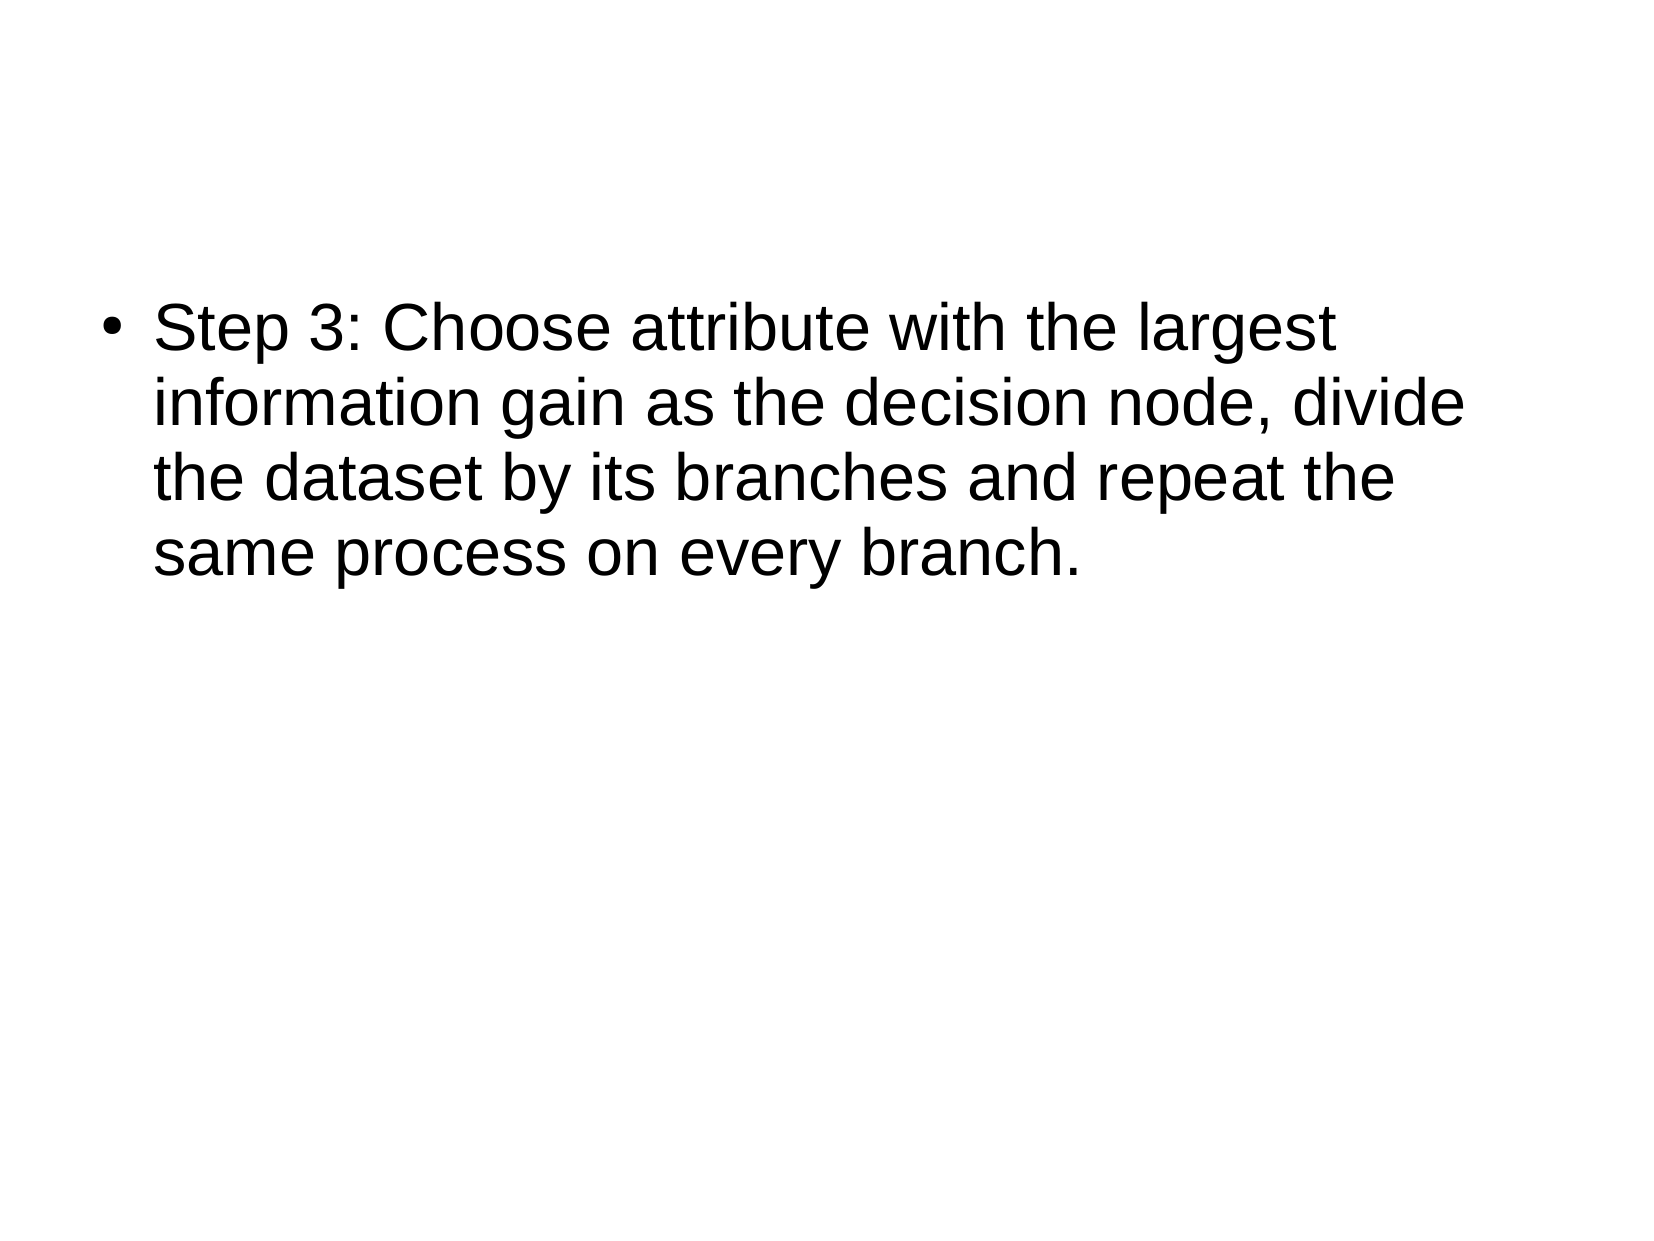

#
Step 3: Choose attribute with the largest information gain as the decision node, divide the dataset by its branches and repeat the same process on every branch.